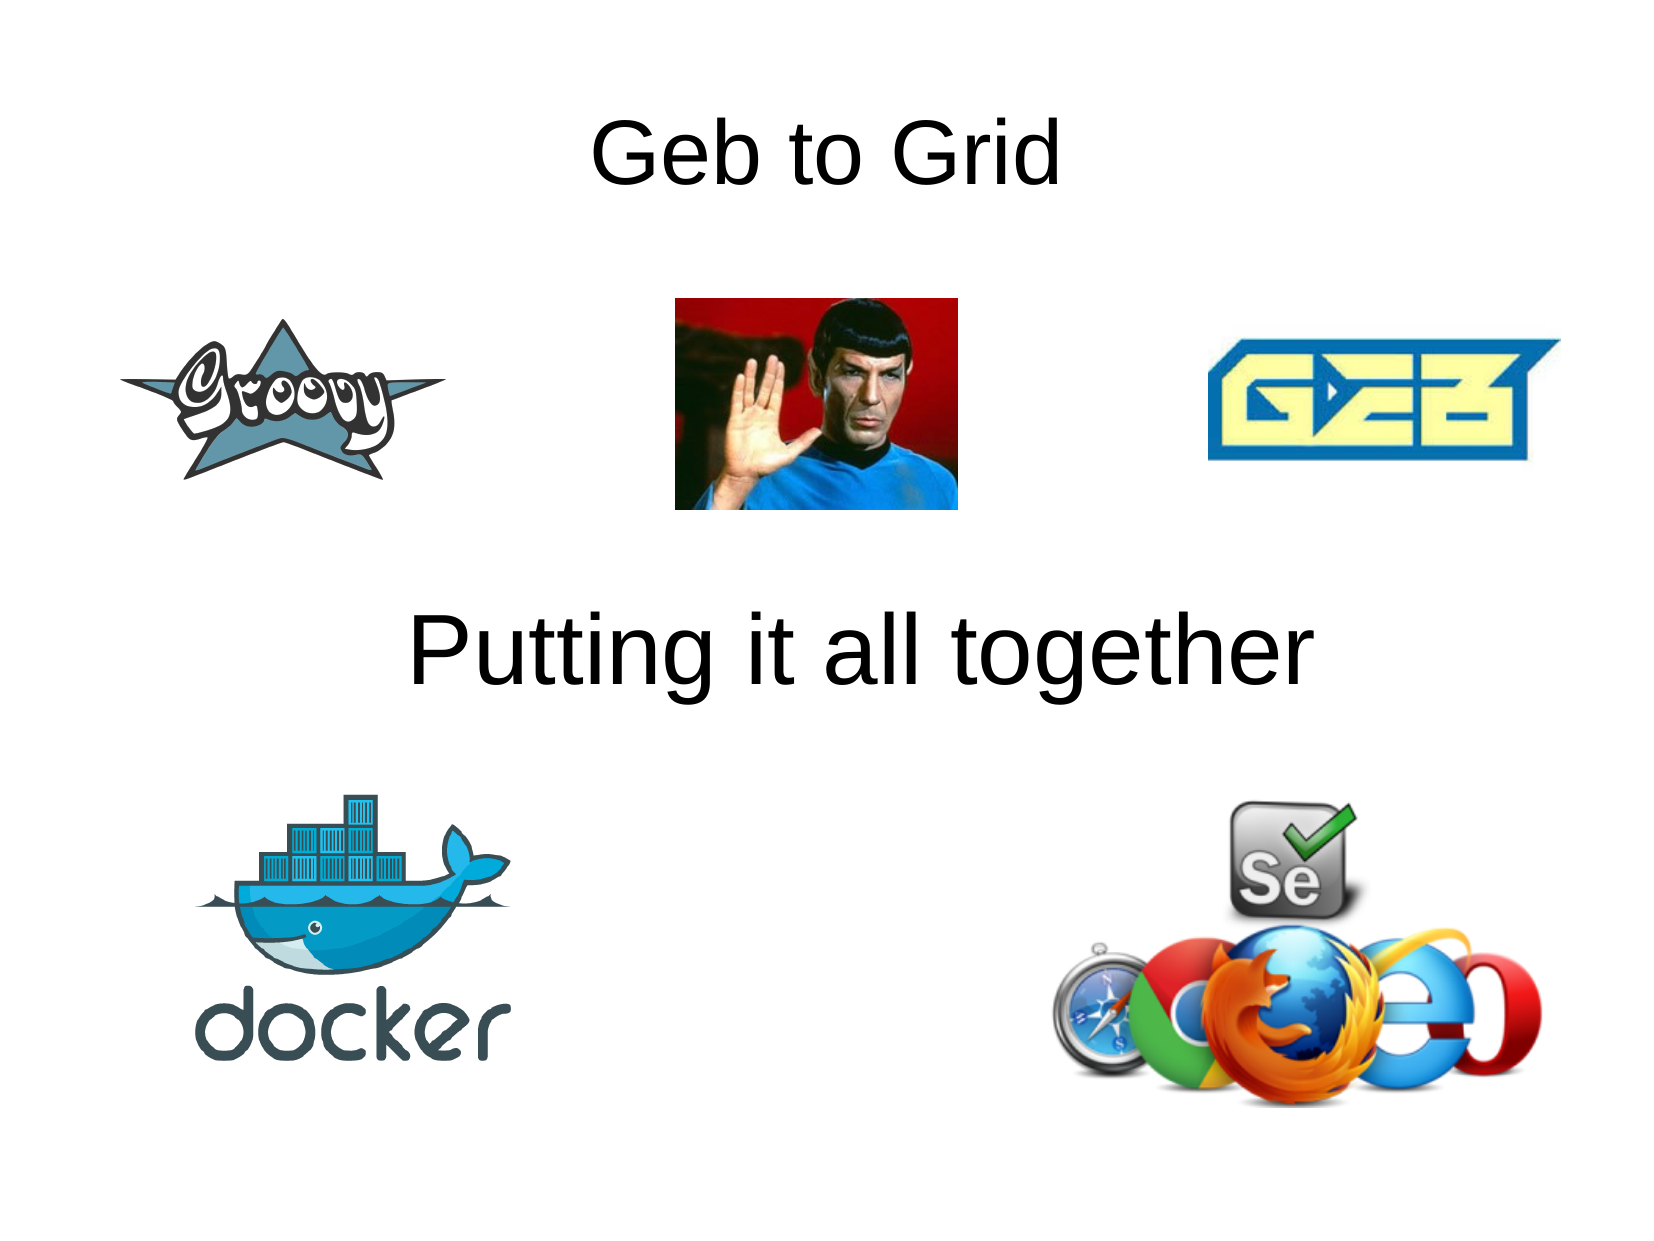

# Geb to Grid
Putting it all together